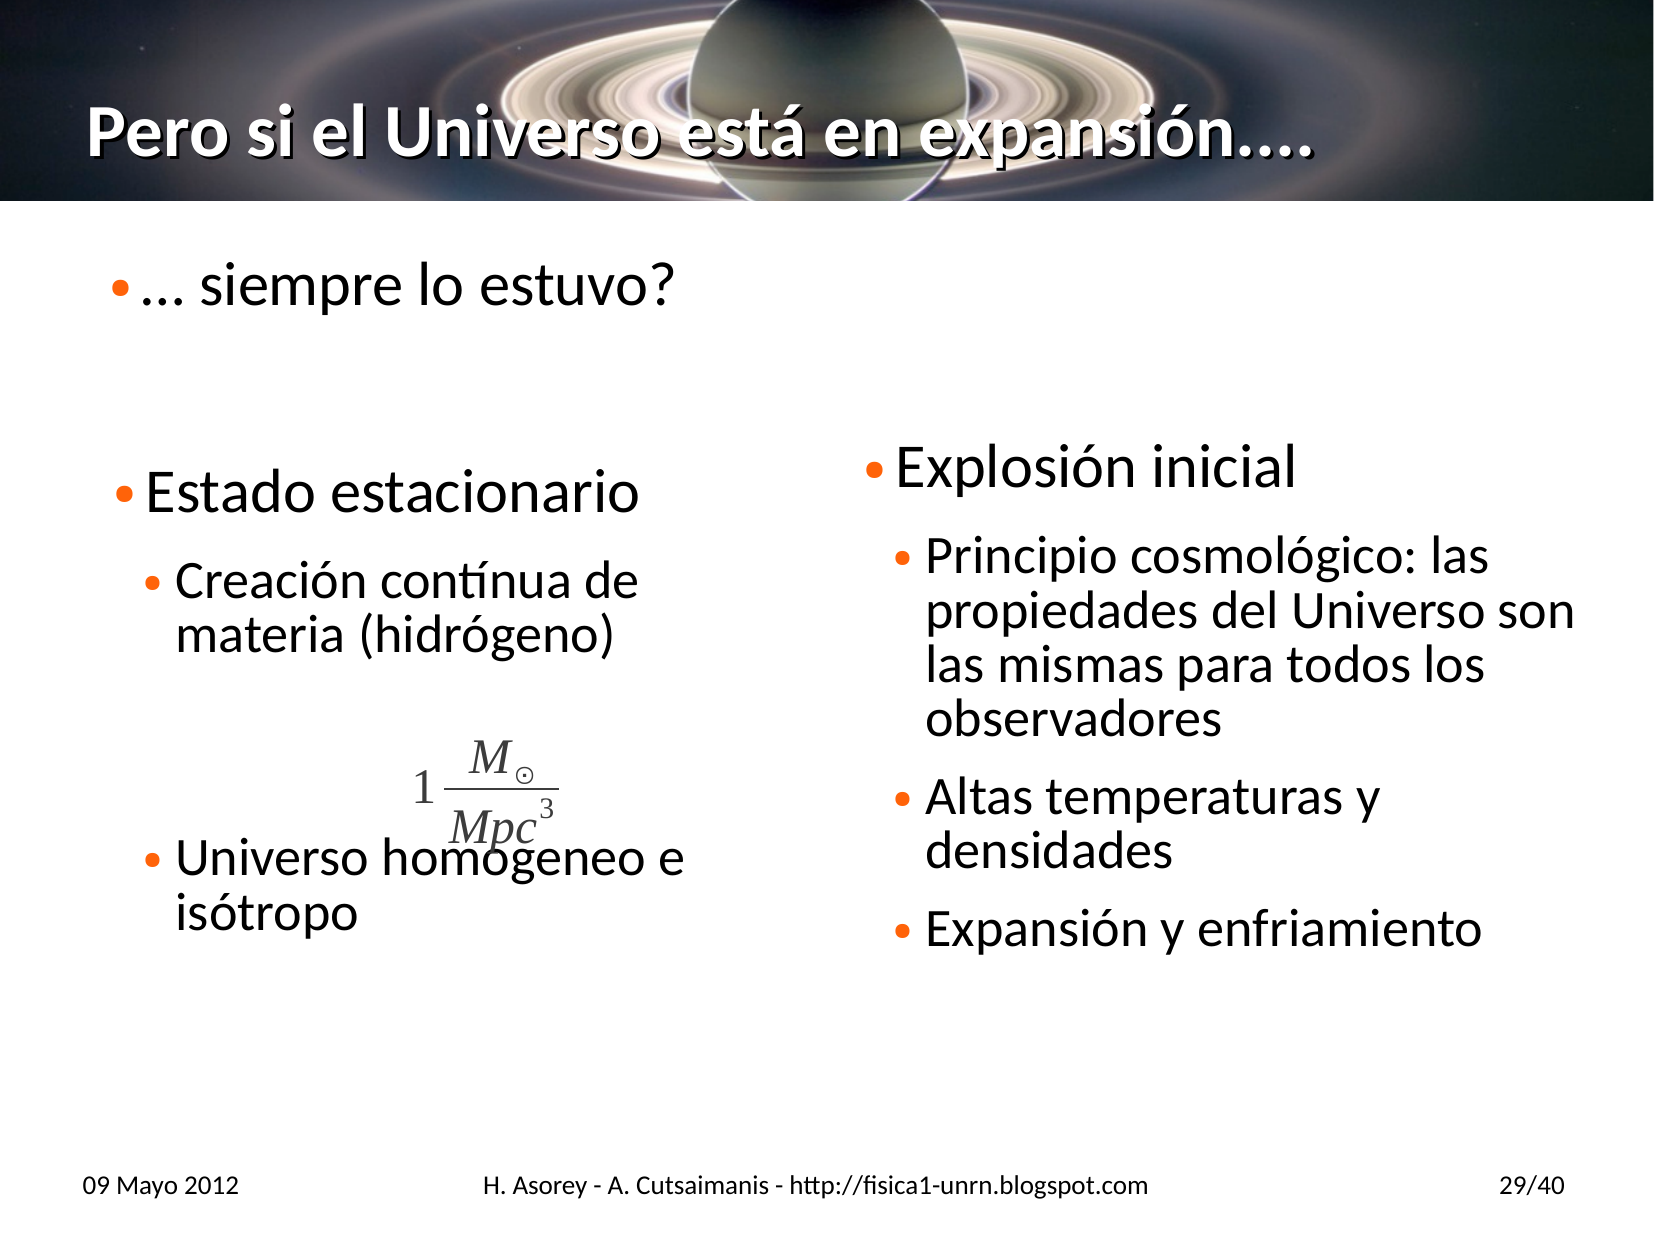

# Pero si el Universo está en expansión....
… siempre lo estuvo?
Explosión inicial
Principio cosmológico: las propiedades del Universo son las mismas para todos los observadores
Altas temperaturas y densidades
Expansión y enfriamiento
Estado estacionario
Creación contínua de materia (hidrógeno)
Universo homogeneo e isótropo
09 Mayo 2012
H. Asorey - A. Cutsaimanis - http://fisica1-unrn.blogspot.com
29